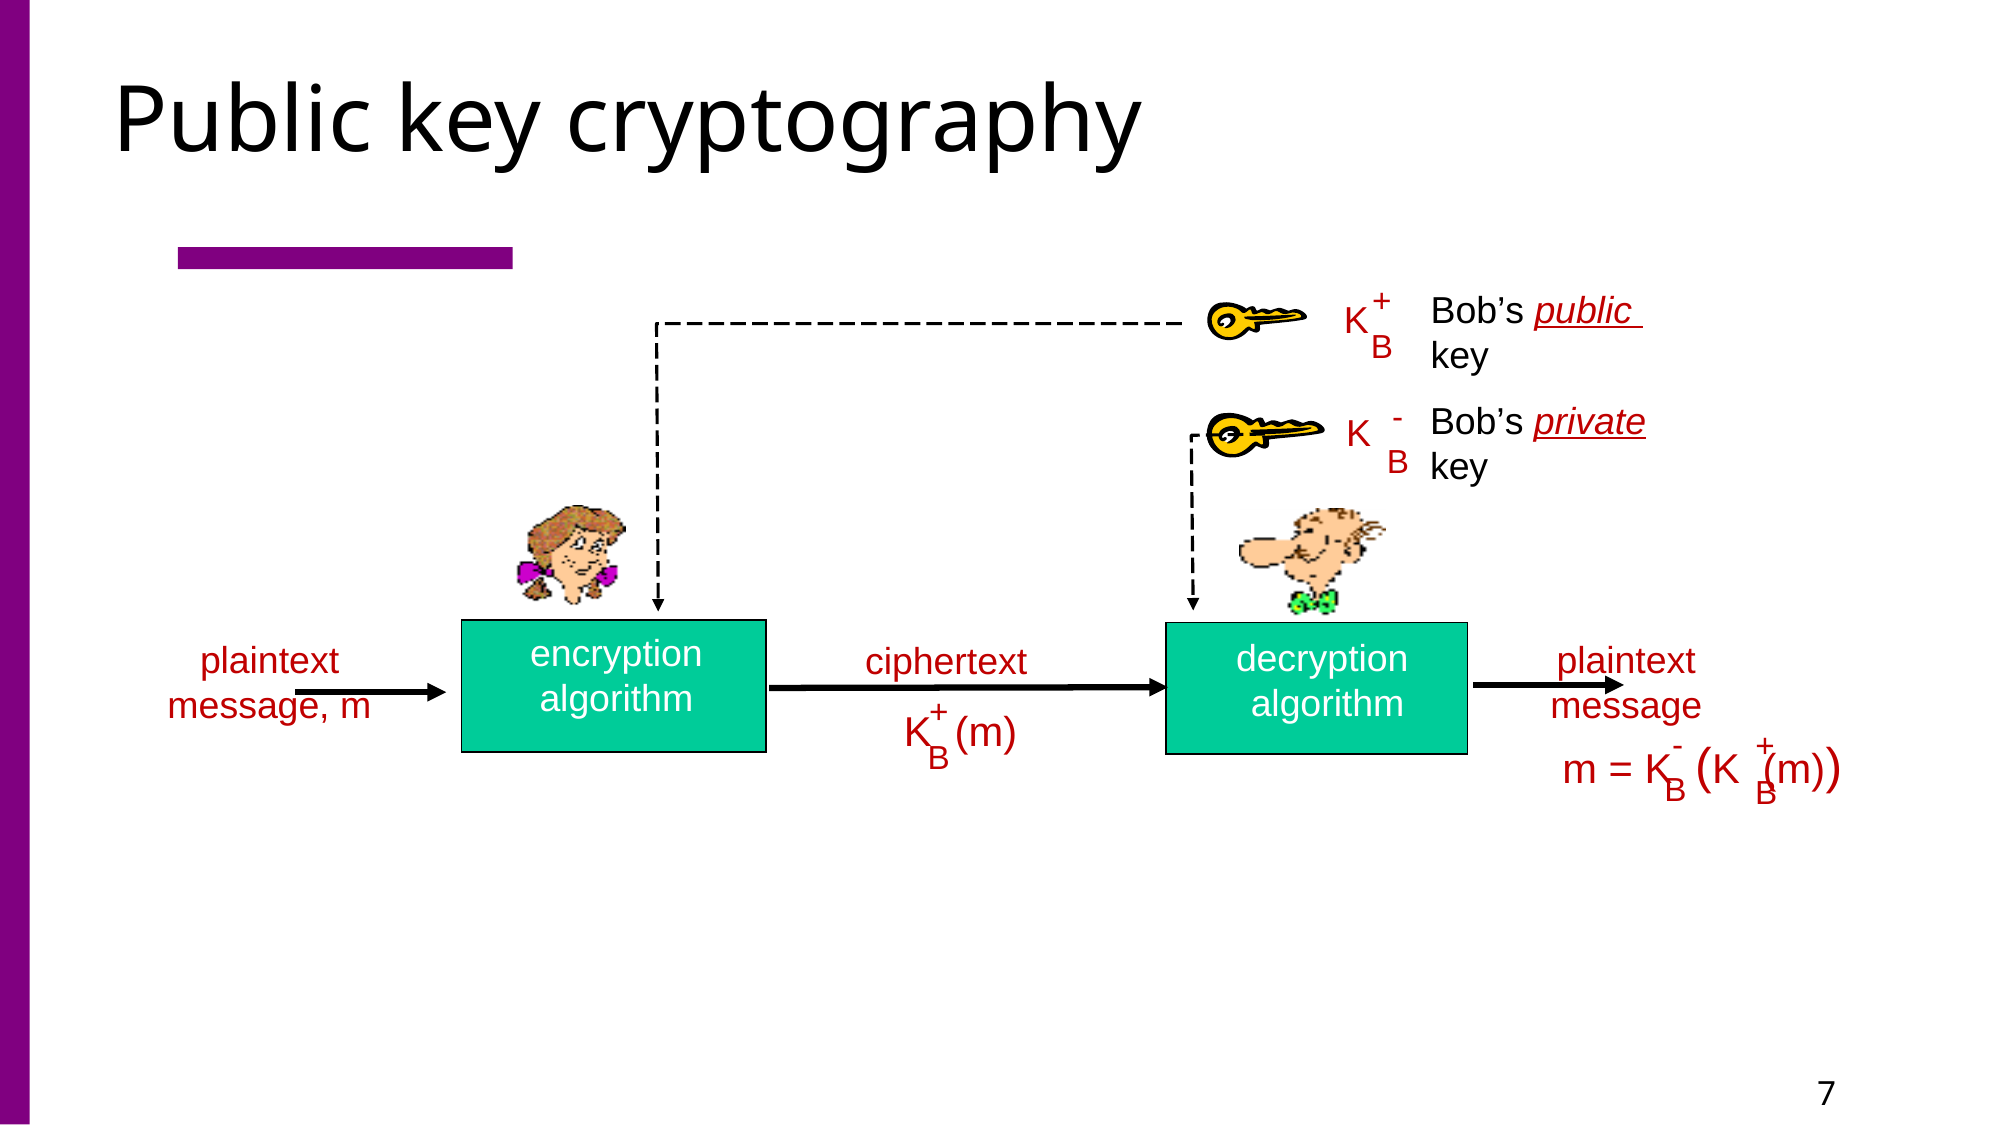

# Public key cryptography
+
Bob’s public
key
K
B
-
Bob’s private
key
K
B
encryption
algorithm
decryption
algorithm
plaintext
message
plaintext
message, m
ciphertext
+
K (m)
B
-
+
m = K (K (m))
B
B